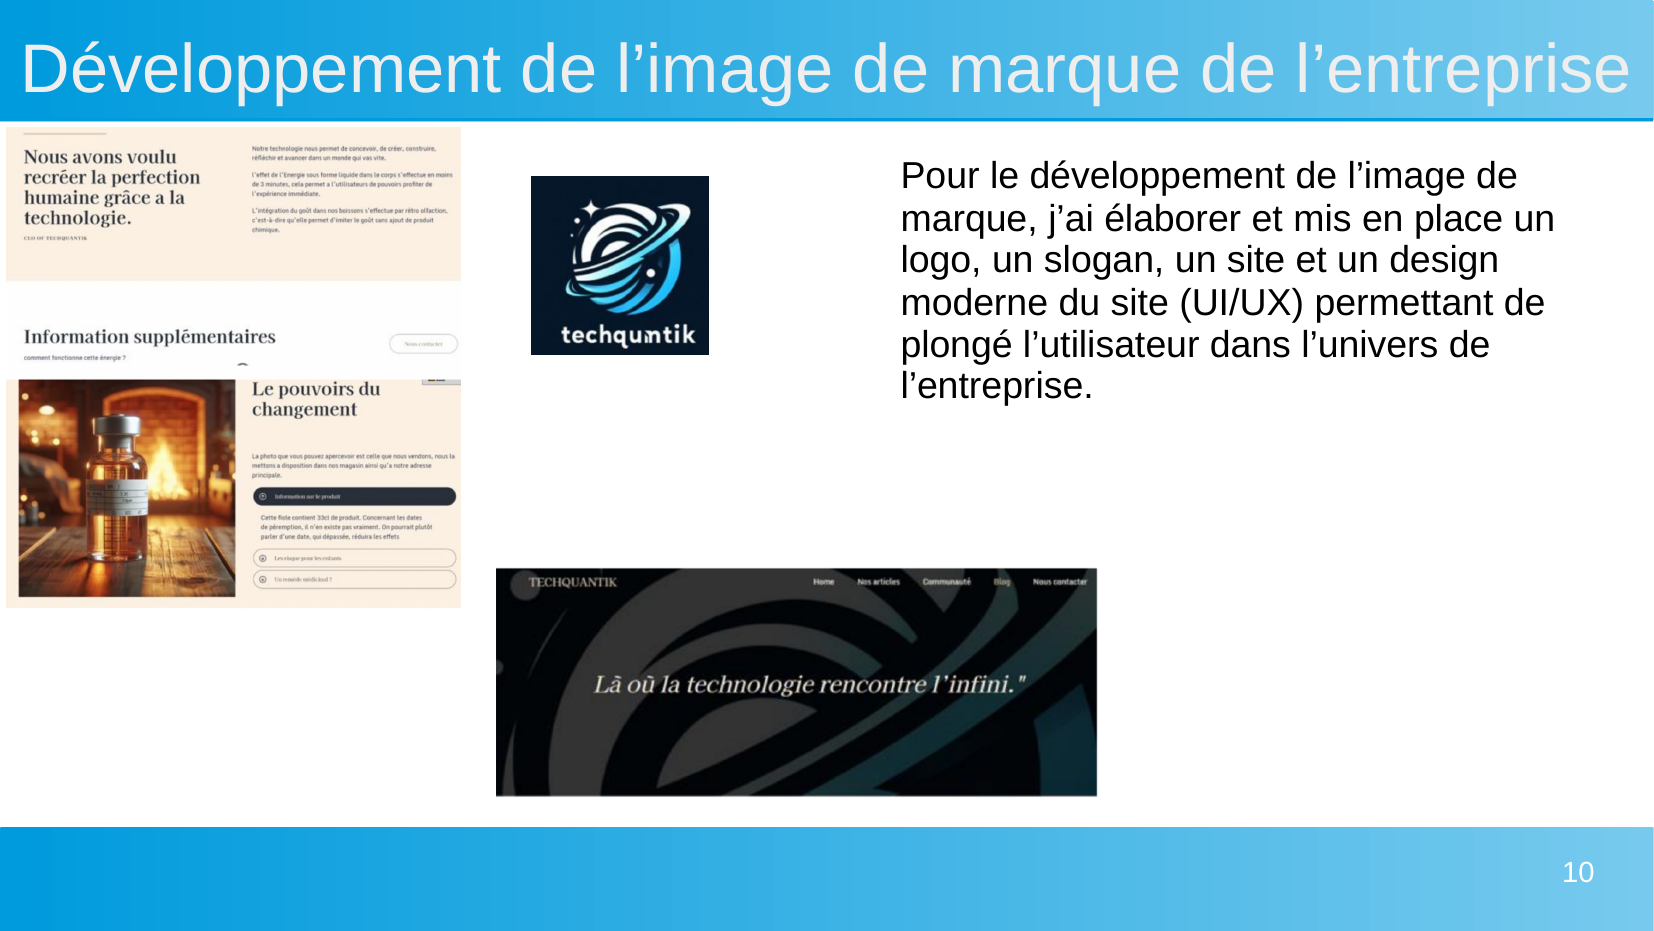

# Développement de l’image de marque de l’entreprise
Pour le développement de l’image de marque, j’ai élaborer et mis en place un logo, un slogan, un site et un design moderne du site (UI/UX) permettant de plongé l’utilisateur dans l’univers de l’entreprise.
10